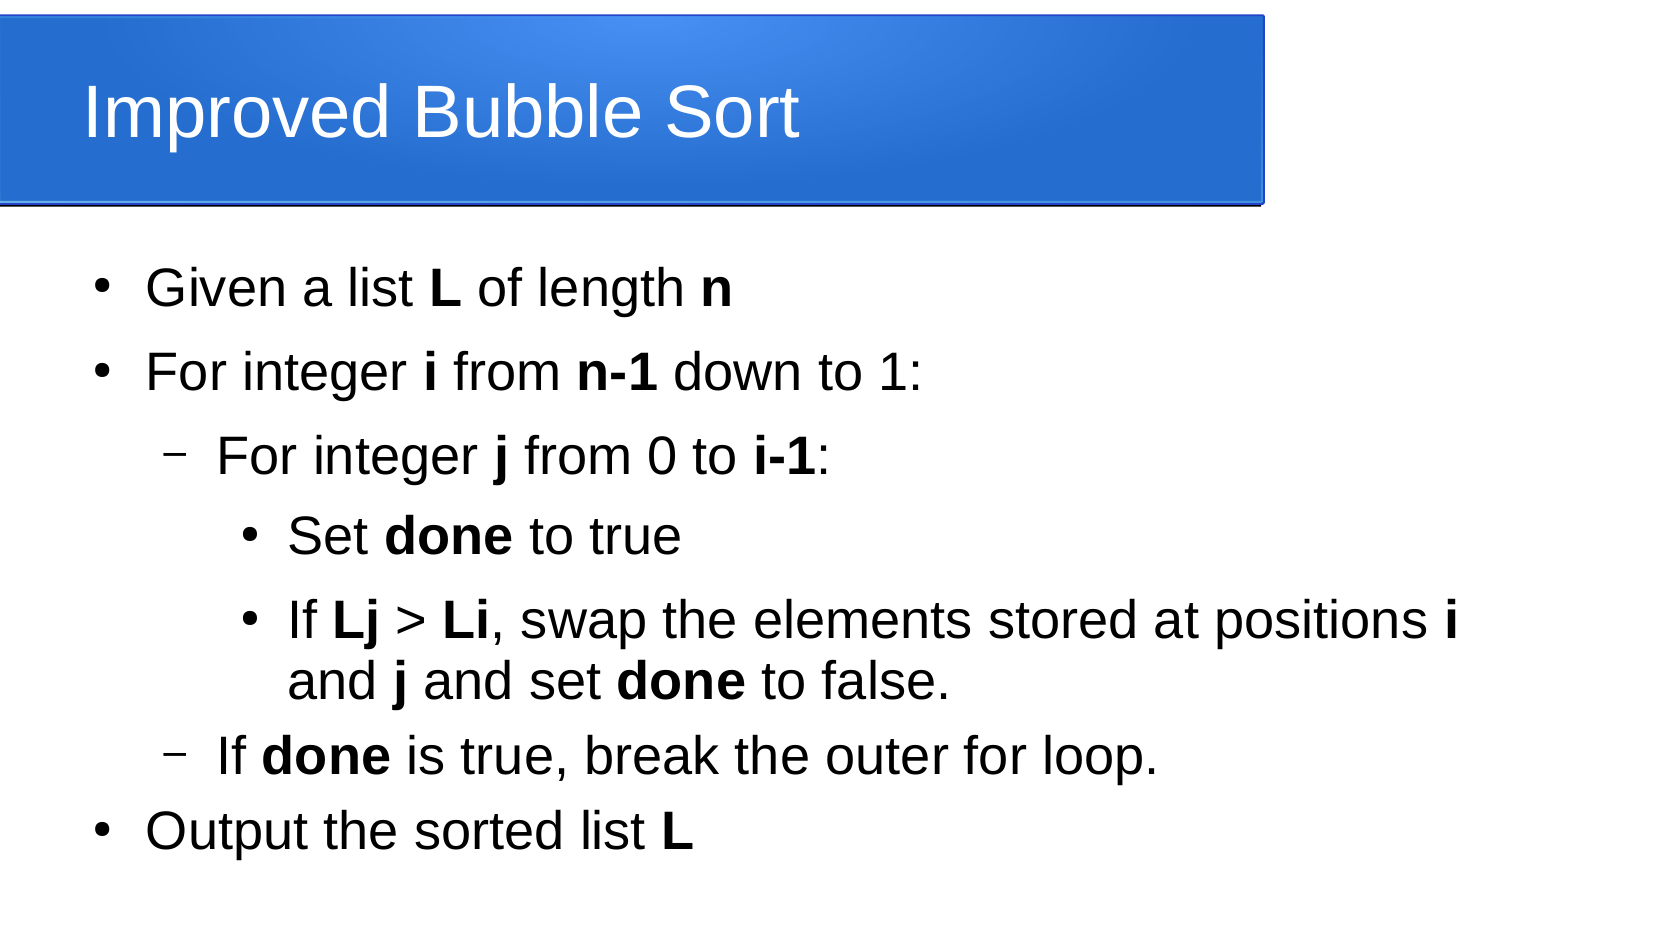

# Improved Bubble Sort
Given a list L of length n
For integer i from n-1 down to 1:
For integer j from 0 to i-1:
Set done to true
If Lj > Li, swap the elements stored at positions i and j and set done to false.
If done is true, break the outer for loop.
Output the sorted list L